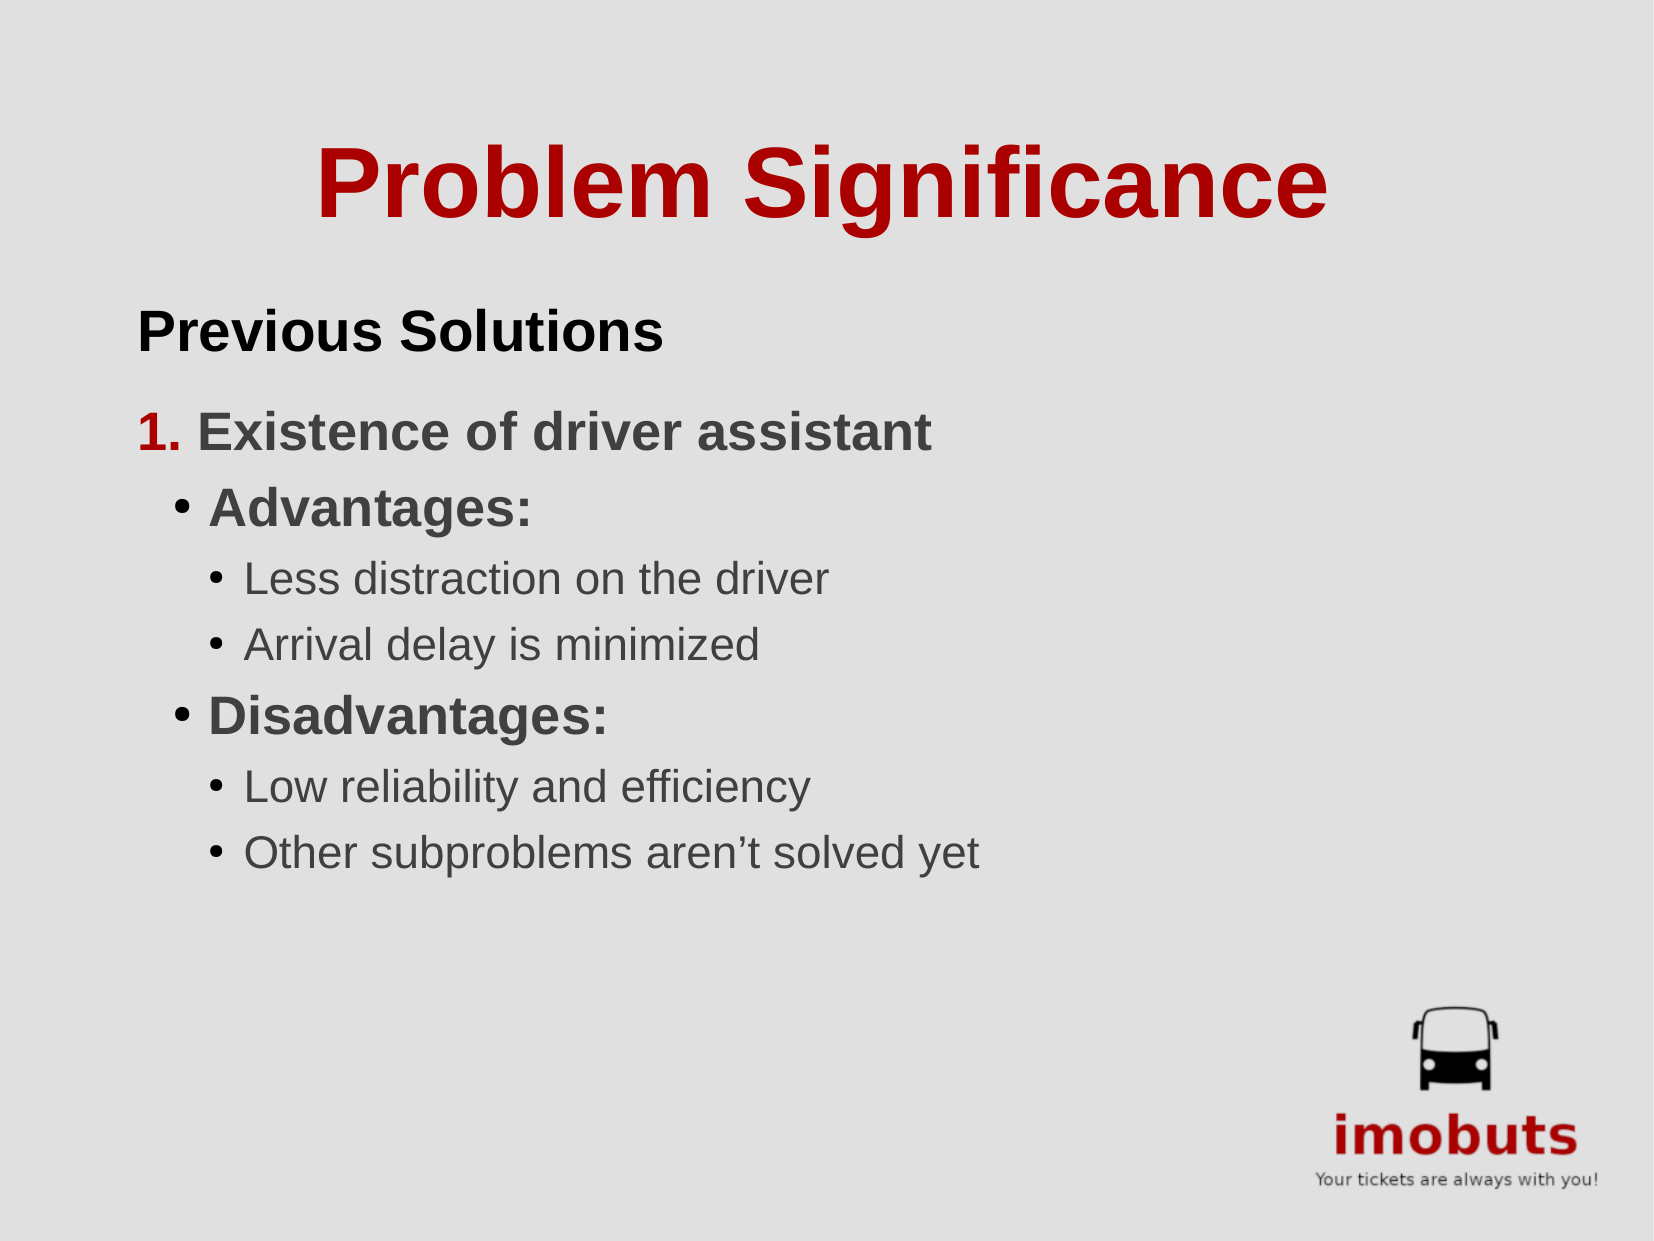

Problem Significance
Previous Solutions
1. Existence of driver assistant
Advantages:
Less distraction on the driver
Arrival delay is minimized
Disadvantages:
Low reliability and efficiency
Other subproblems aren’t solved yet